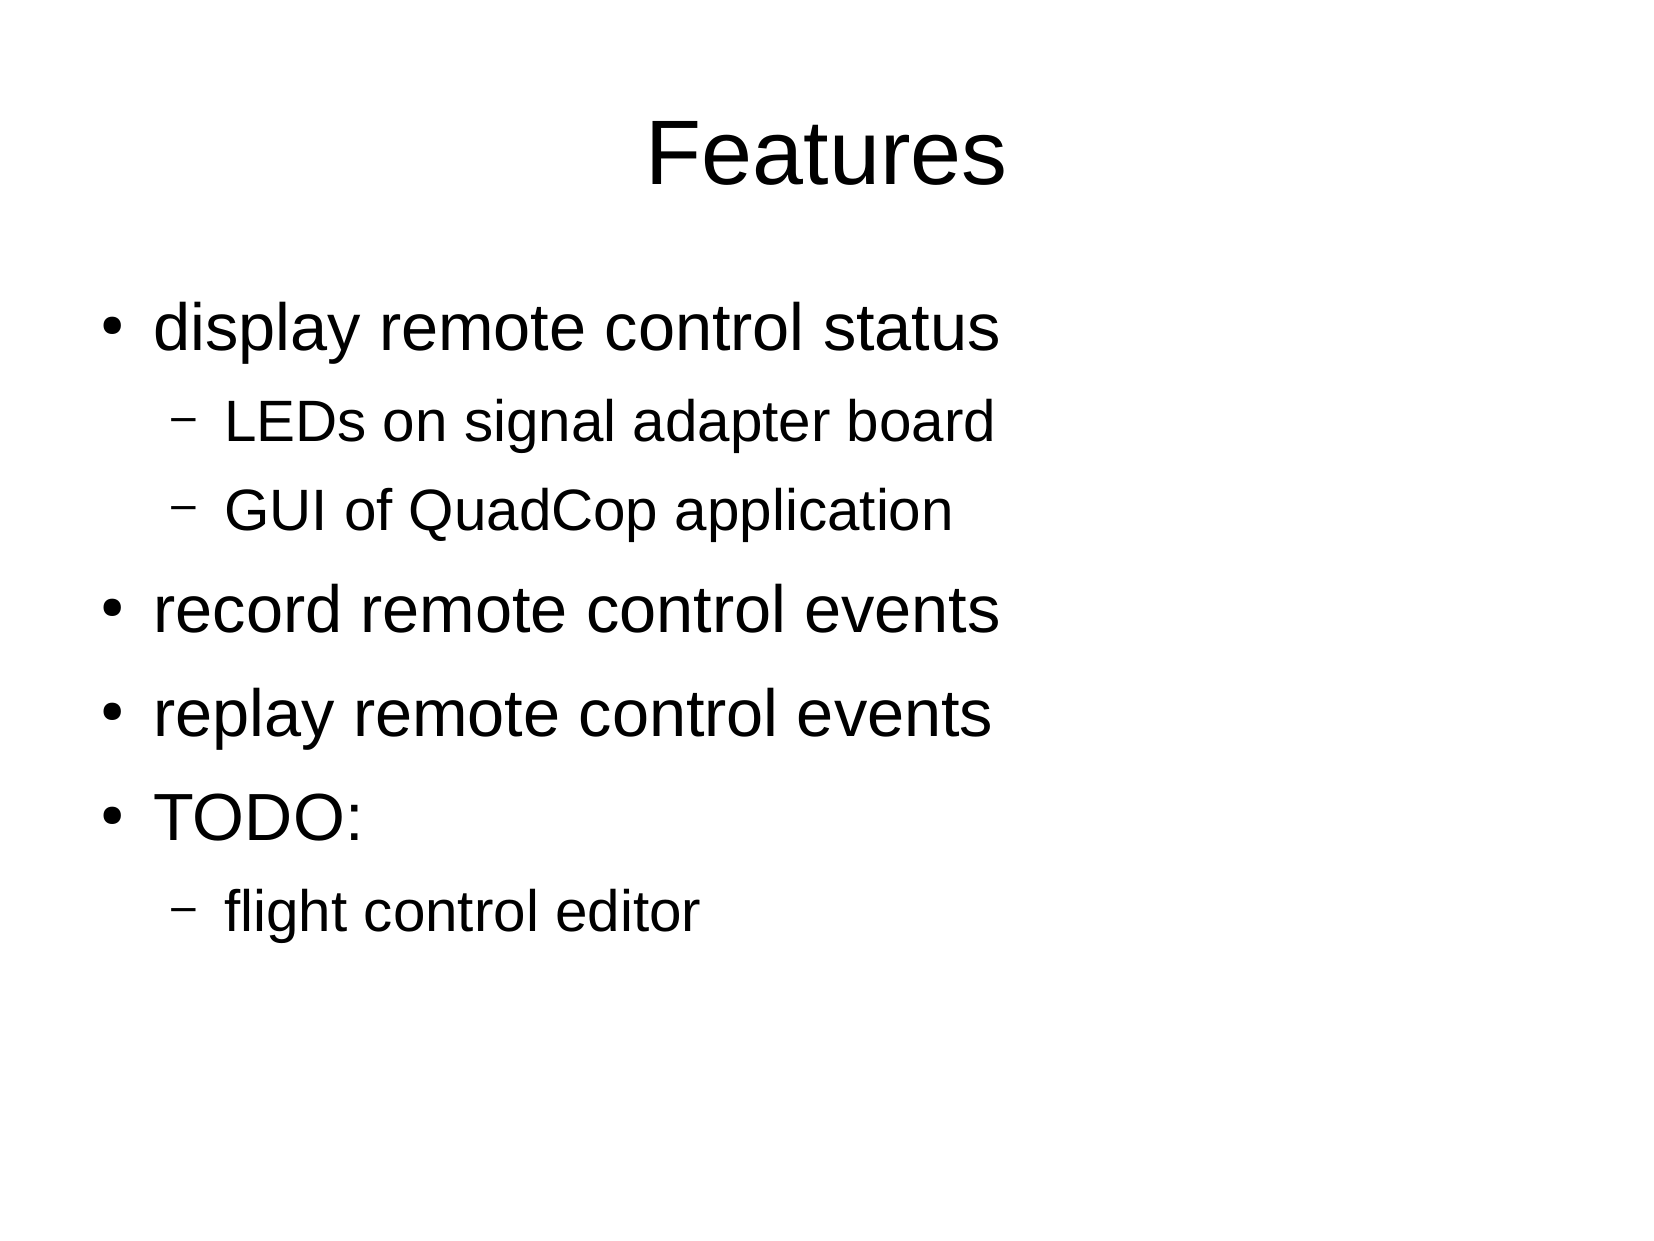

# Features
display remote control status
LEDs on signal adapter board
GUI of QuadCop application
record remote control events
replay remote control events
TODO:
flight control editor